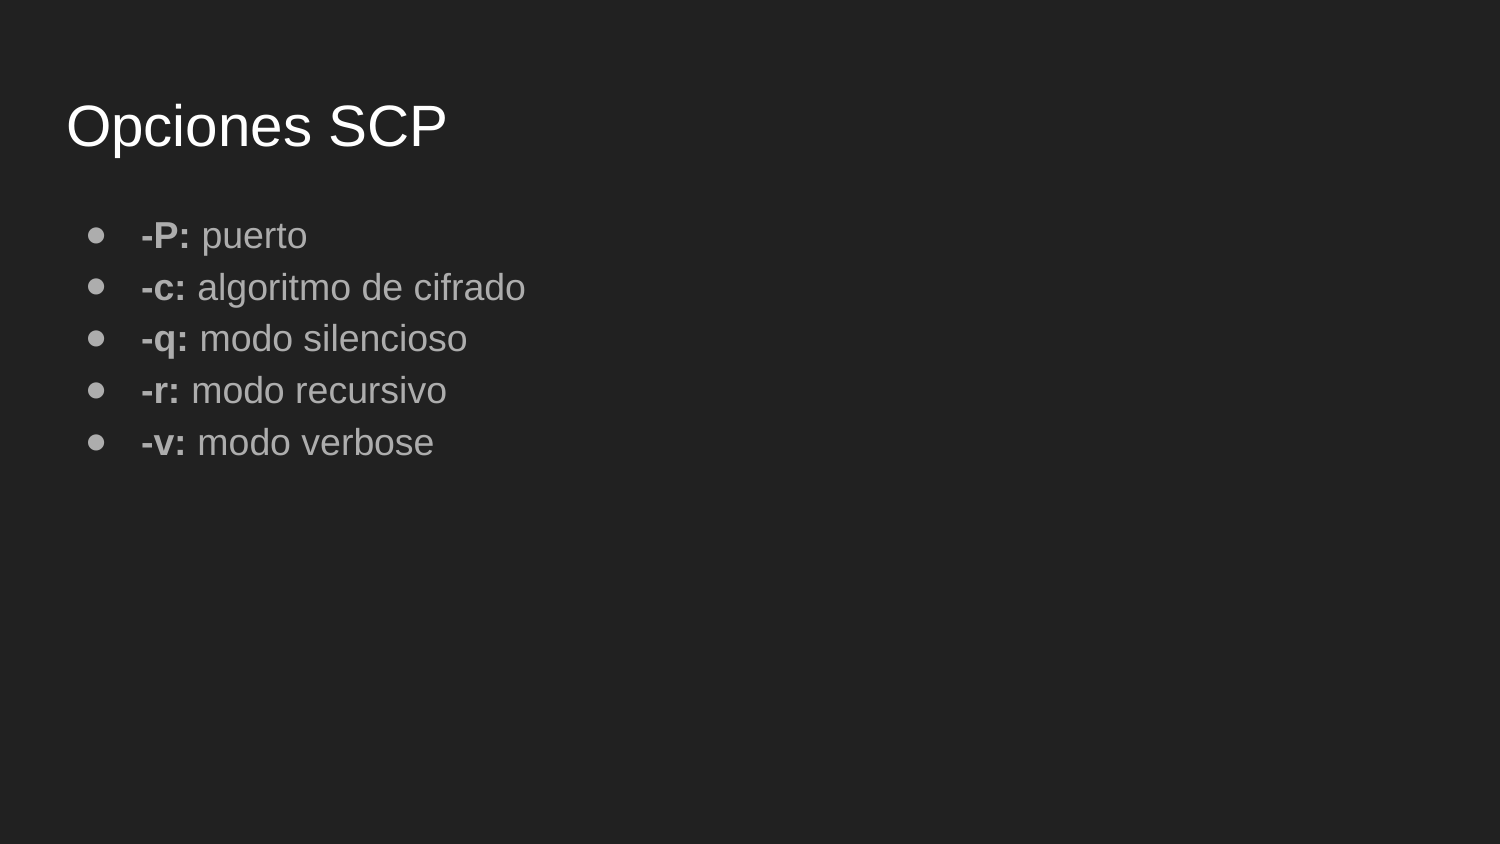

# Opciones SCP
-P: puerto
-c: algoritmo de cifrado
-q: modo silencioso
-r: modo recursivo
-v: modo verbose